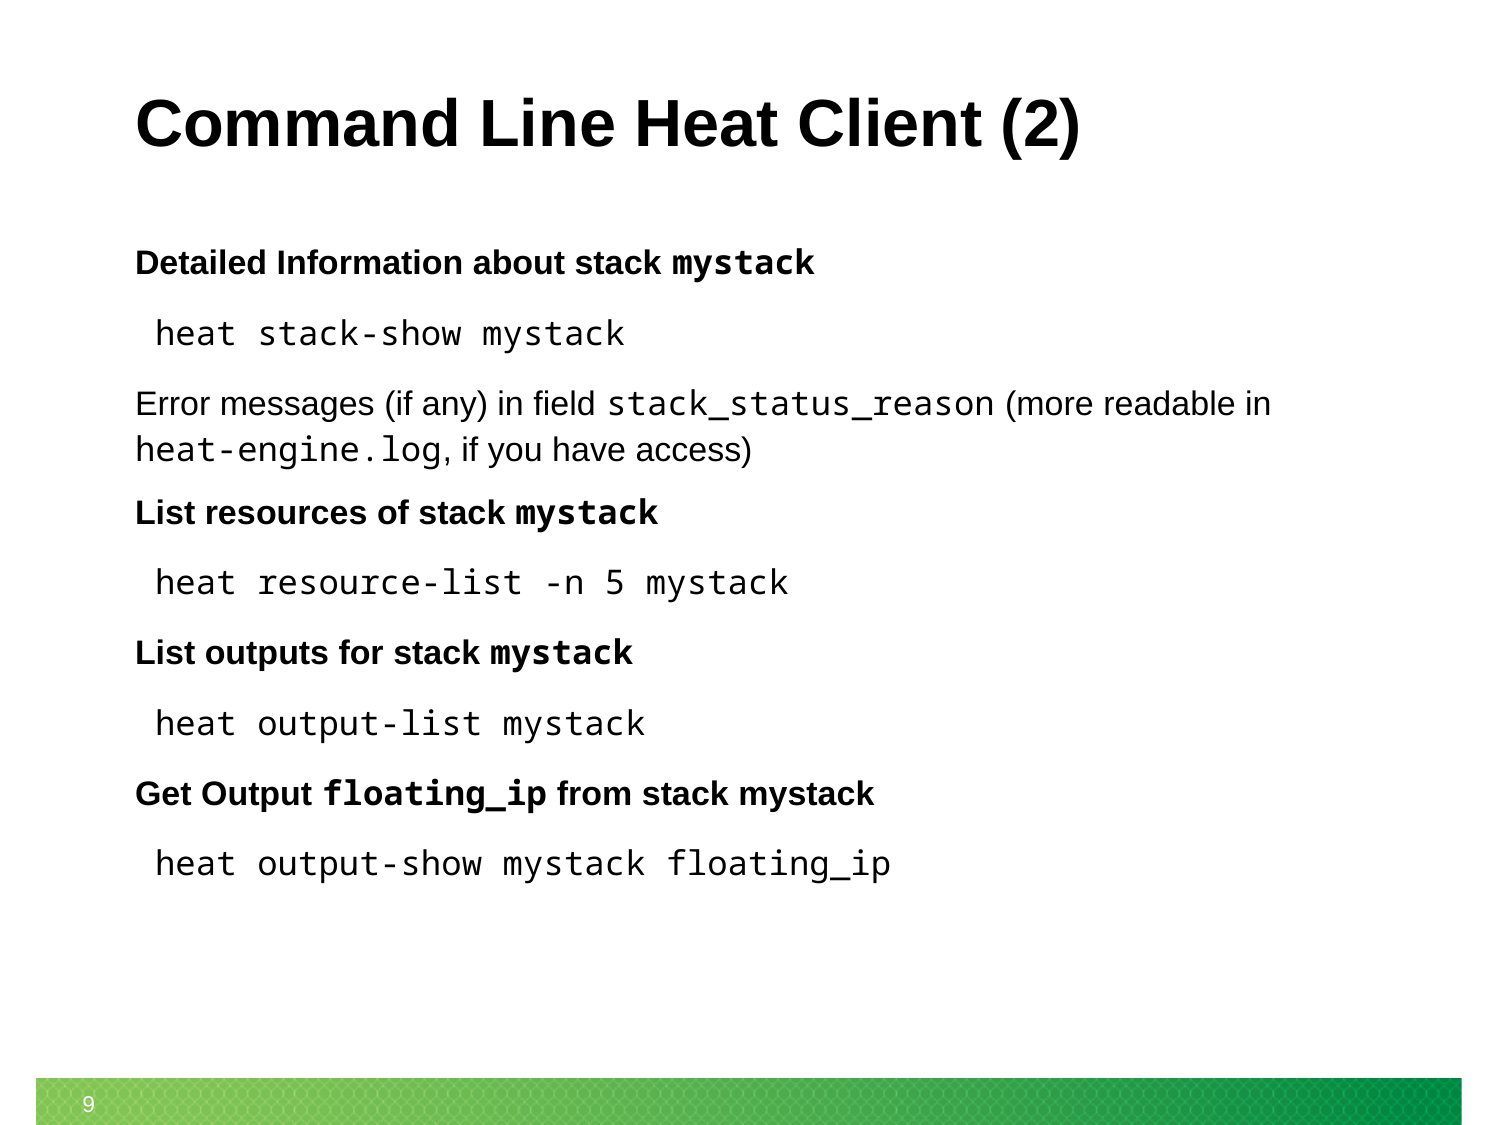

# Command Line Heat Client (2)
Detailed Information about stack mystack
heat stack-show mystack
Error messages (if any) in field stack_status_reason (more readable in heat-engine.log, if you have access)
List resources of stack mystack
heat resource-list -n 5 mystack
List outputs for stack mystack
heat output-list mystack
Get Output floating_ip from stack mystack
heat output-show mystack floating_ip